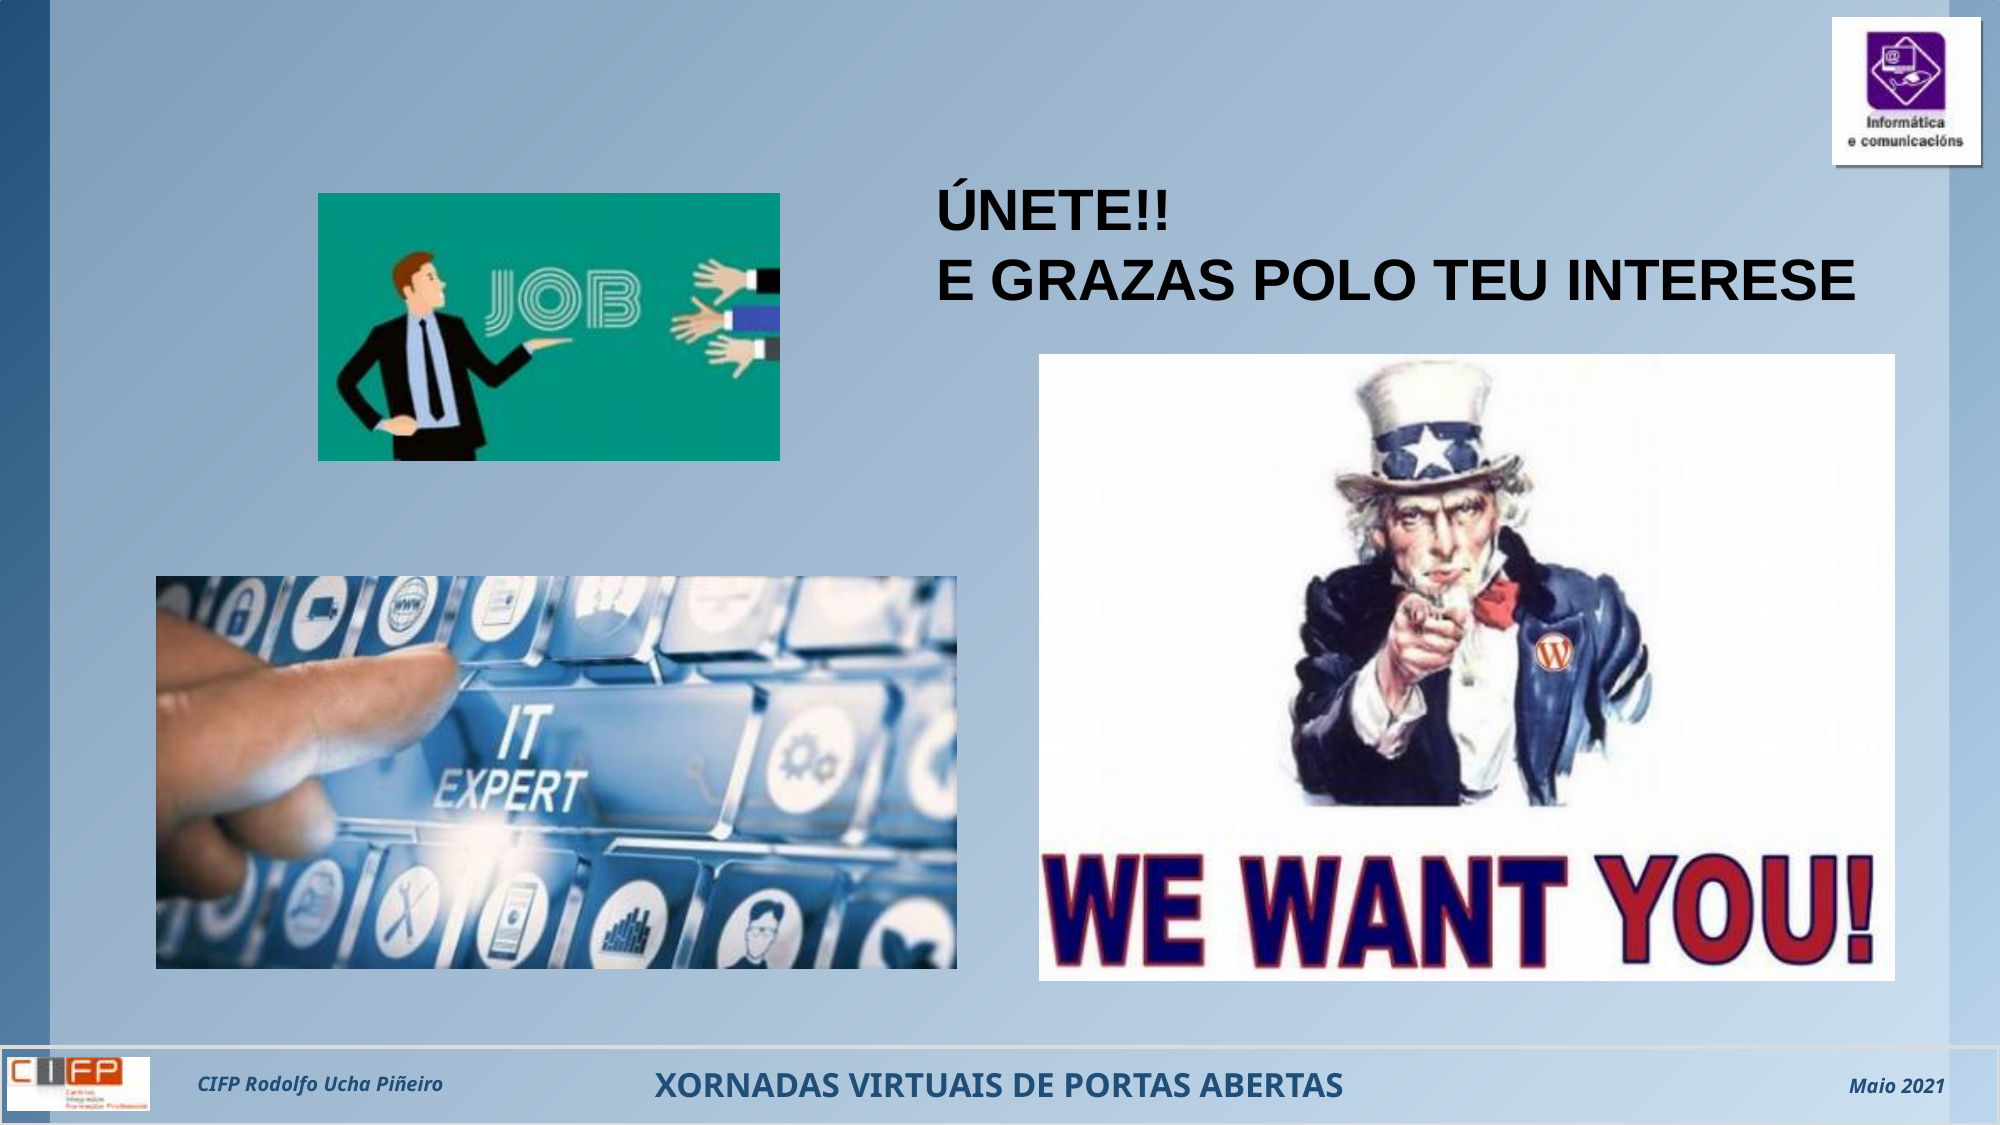

ÚNETE!!
E GRAZAS POLO TEU INTERESE
CIFP Rodolfo Ucha Piñeiro
Maio 2021
XORNADAS VIRTUAIS DE PORTAS ABERTAS